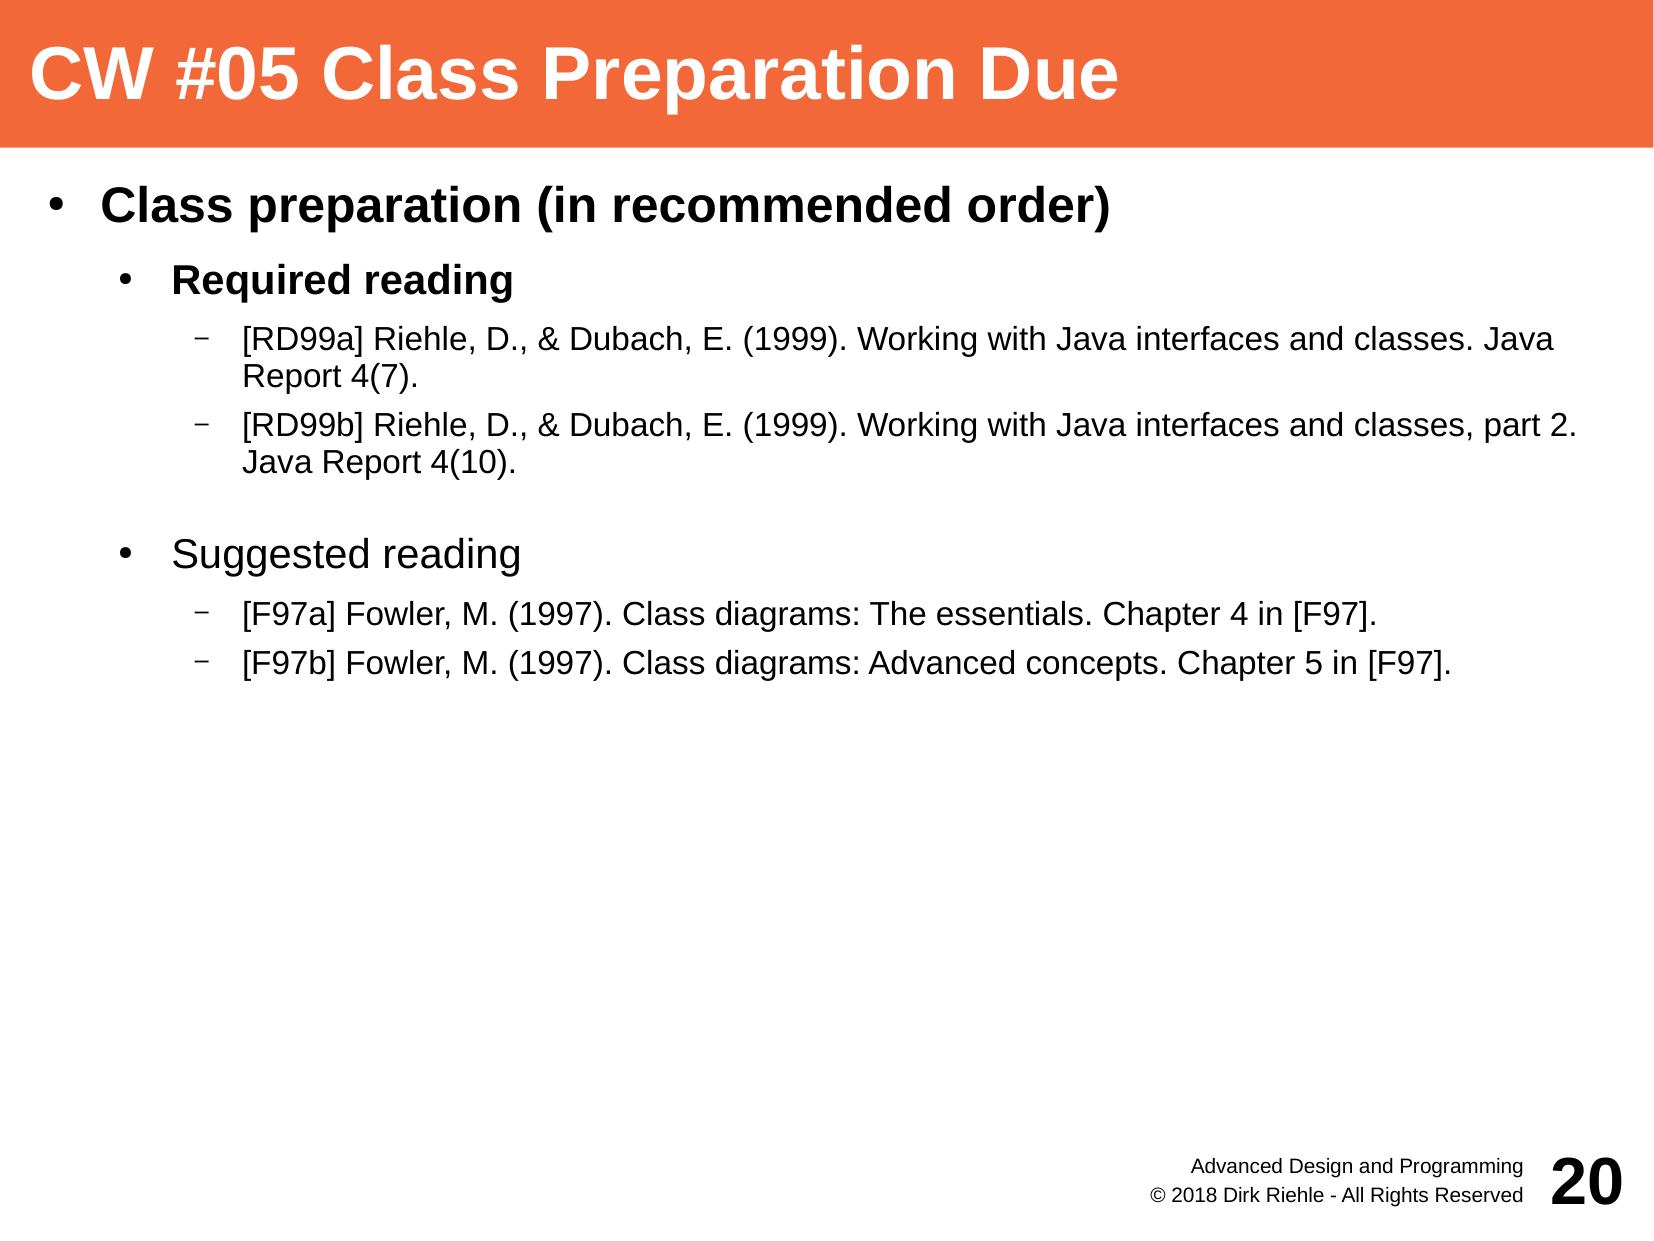

# CW #05 Class Preparation Due
Class preparation (in recommended order)
Required reading
[RD99a] Riehle, D., & Dubach, E. (1999). Working with Java interfaces and classes. Java Report 4(7).
[RD99b] Riehle, D., & Dubach, E. (1999). Working with Java interfaces and classes, part 2. Java Report 4(10).
Suggested reading
[F97a] Fowler, M. (1997). Class diagrams: The essentials. Chapter 4 in [F97].
[F97b] Fowler, M. (1997). Class diagrams: Advanced concepts. Chapter 5 in [F97].
Advanced Design and Programming
20
© 2018 Dirk Riehle - All Rights Reserved